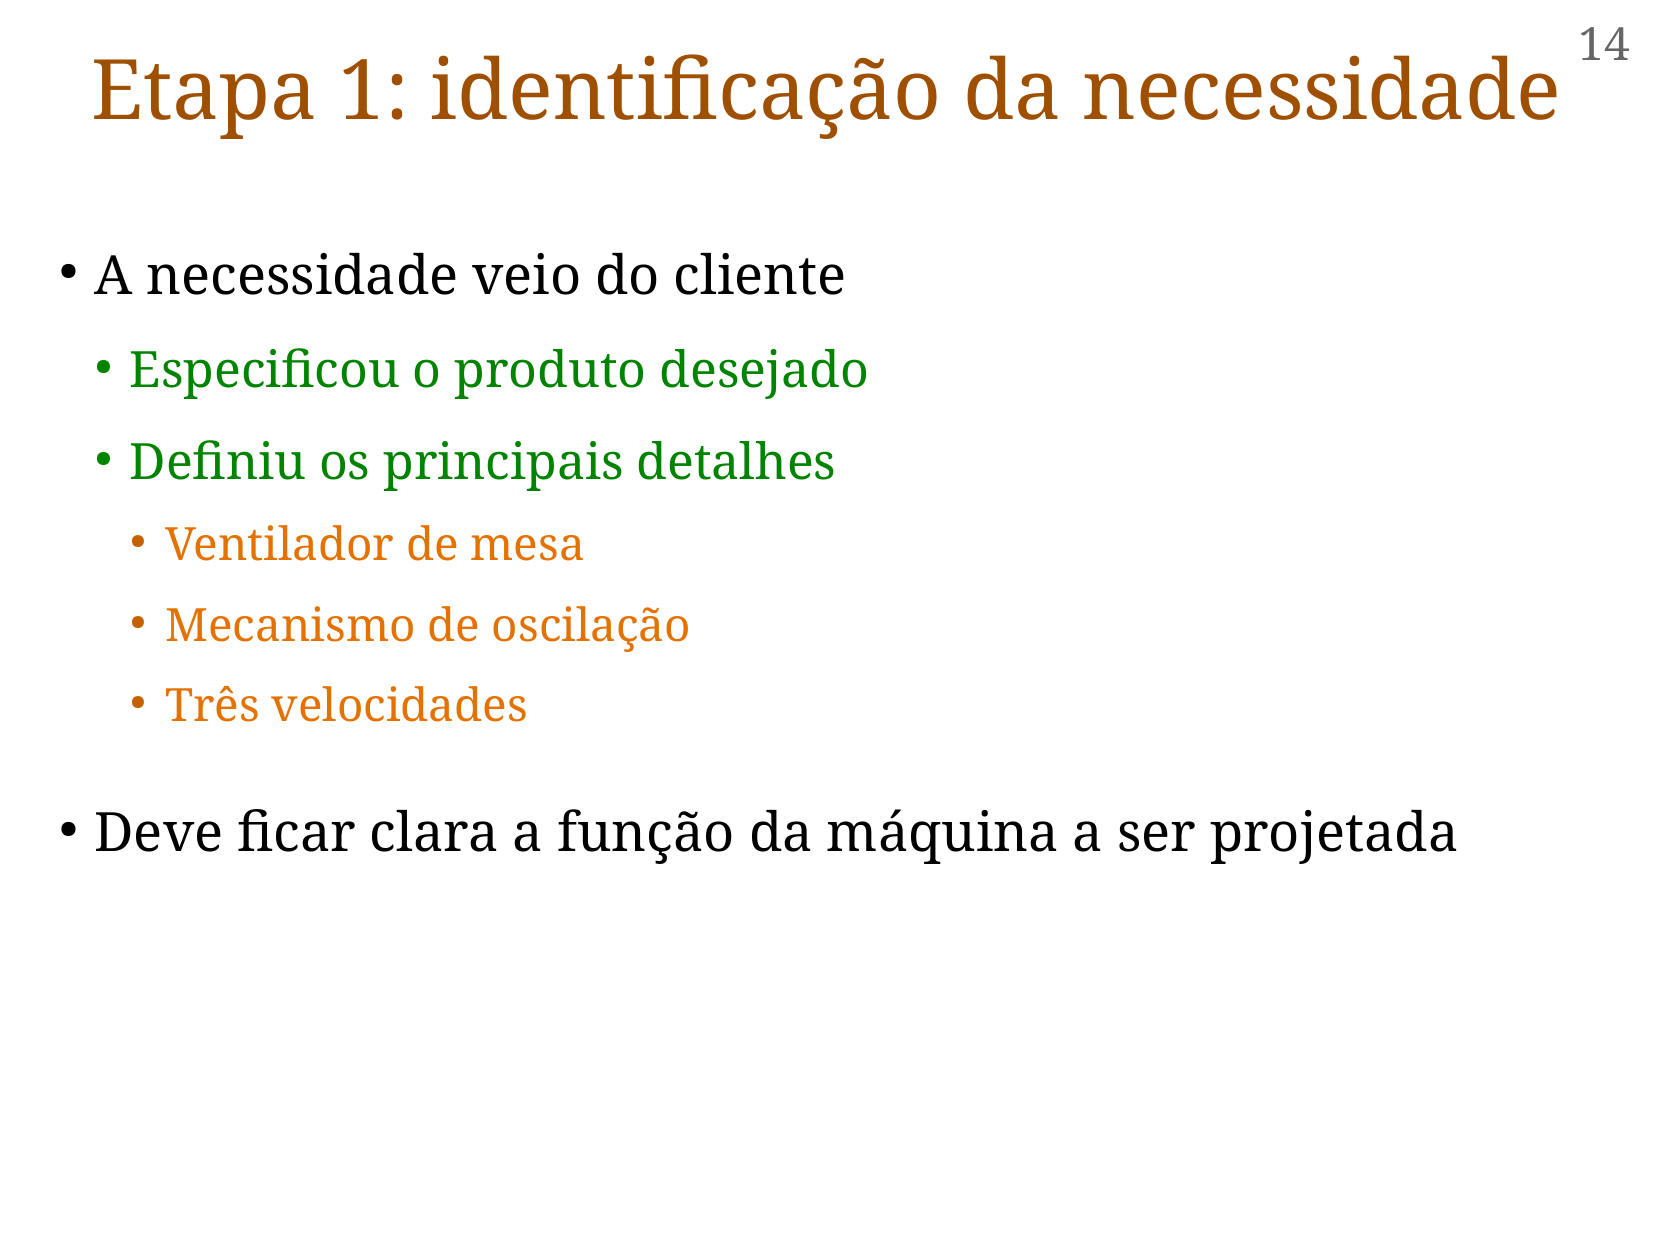

14
# Etapa 1: identificação da necessidade
A necessidade veio do cliente
Especificou o produto desejado
Definiu os principais detalhes
Ventilador de mesa
Mecanismo de oscilação
Três velocidades
Deve ficar clara a função da máquina a ser projetada